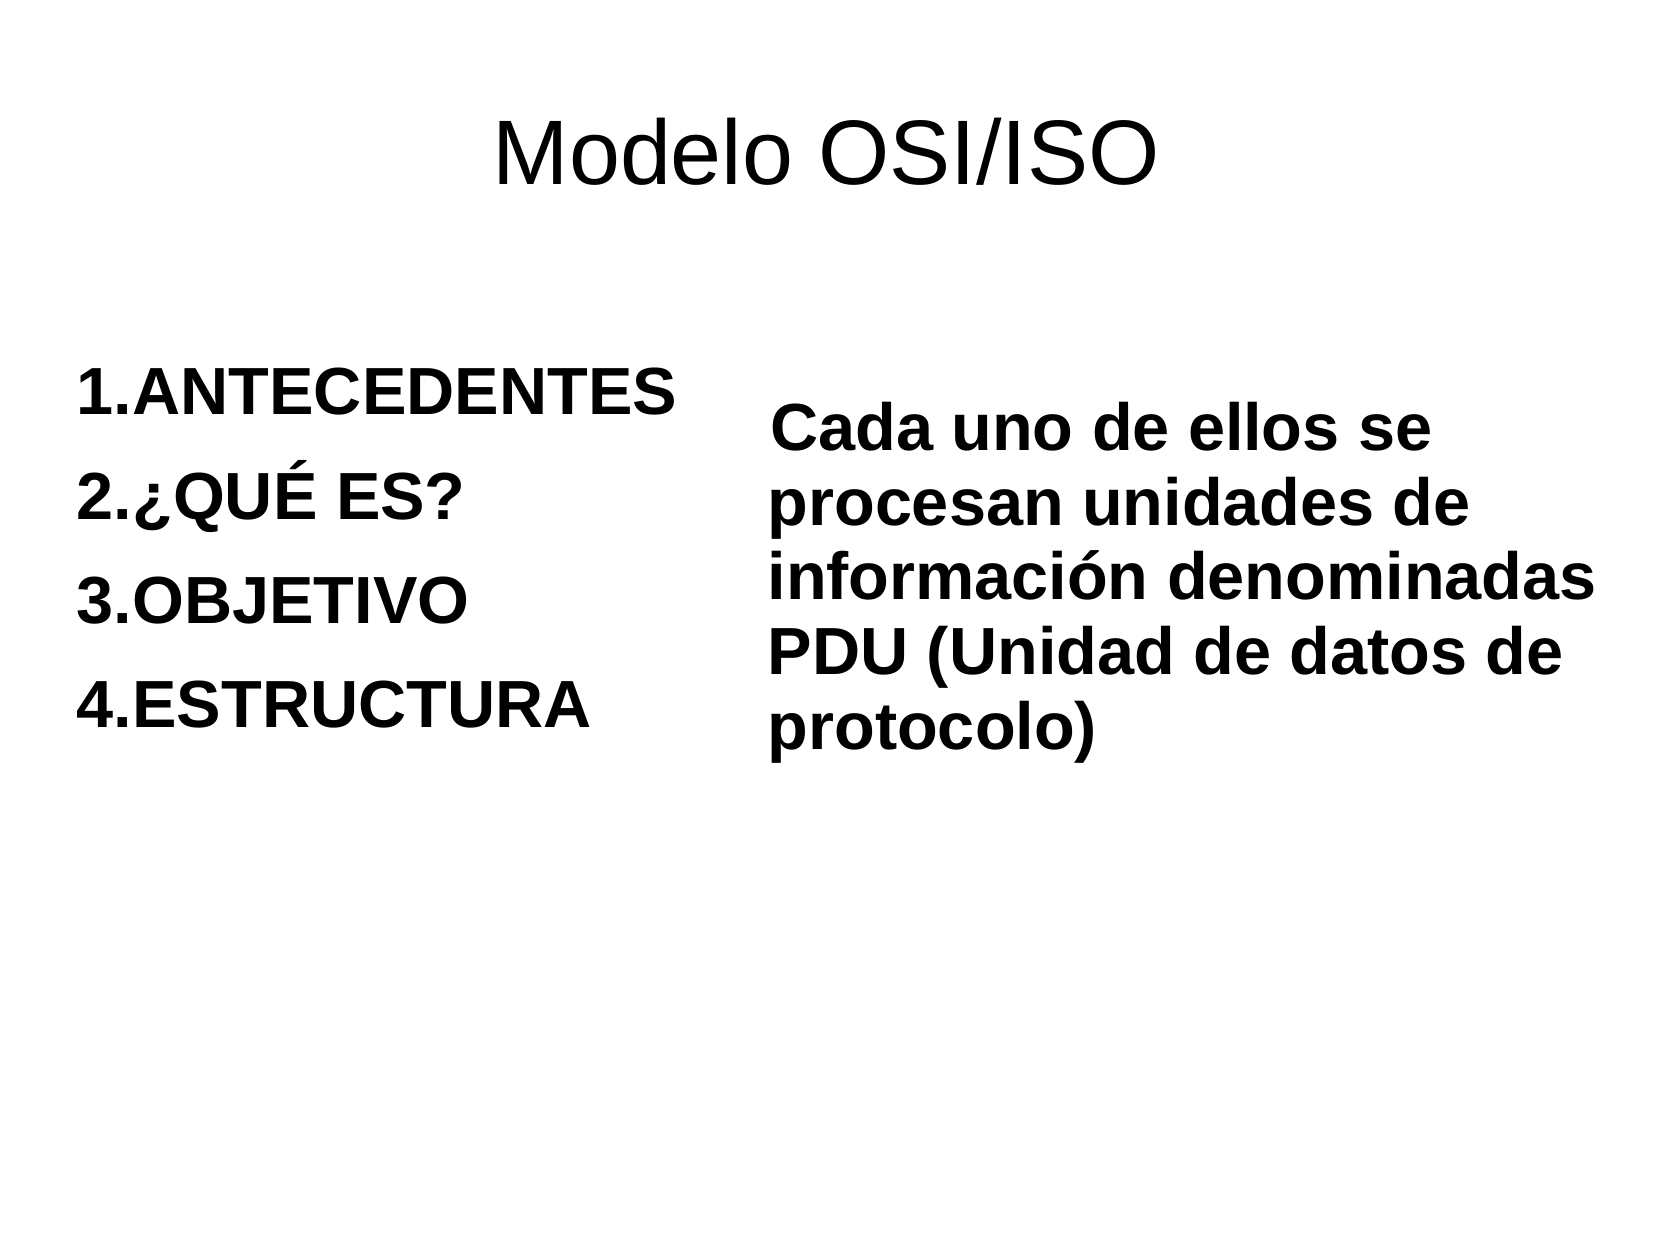

# Modelo OSI/ISO
ANTECEDENTES
¿QUÉ ES?
OBJETIVO
ESTRUCTURA
Cada uno de ellos se procesan unidades de información denominadas PDU (Unidad de datos de protocolo)